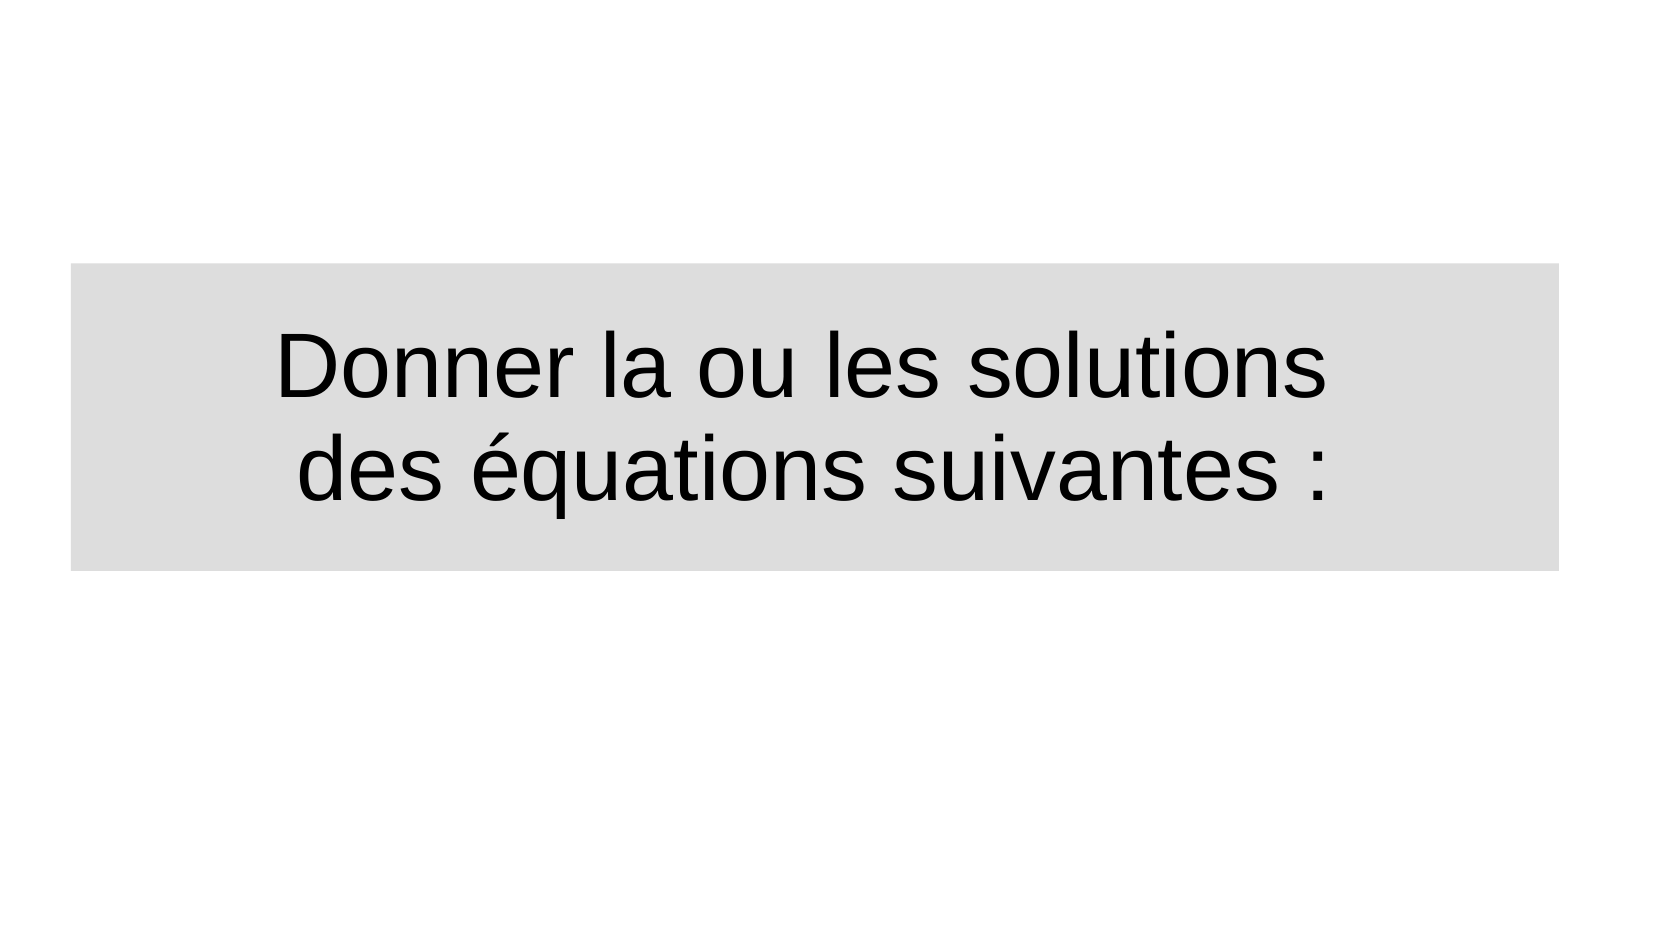

# Donner la ou les solutions des équations suivantes :